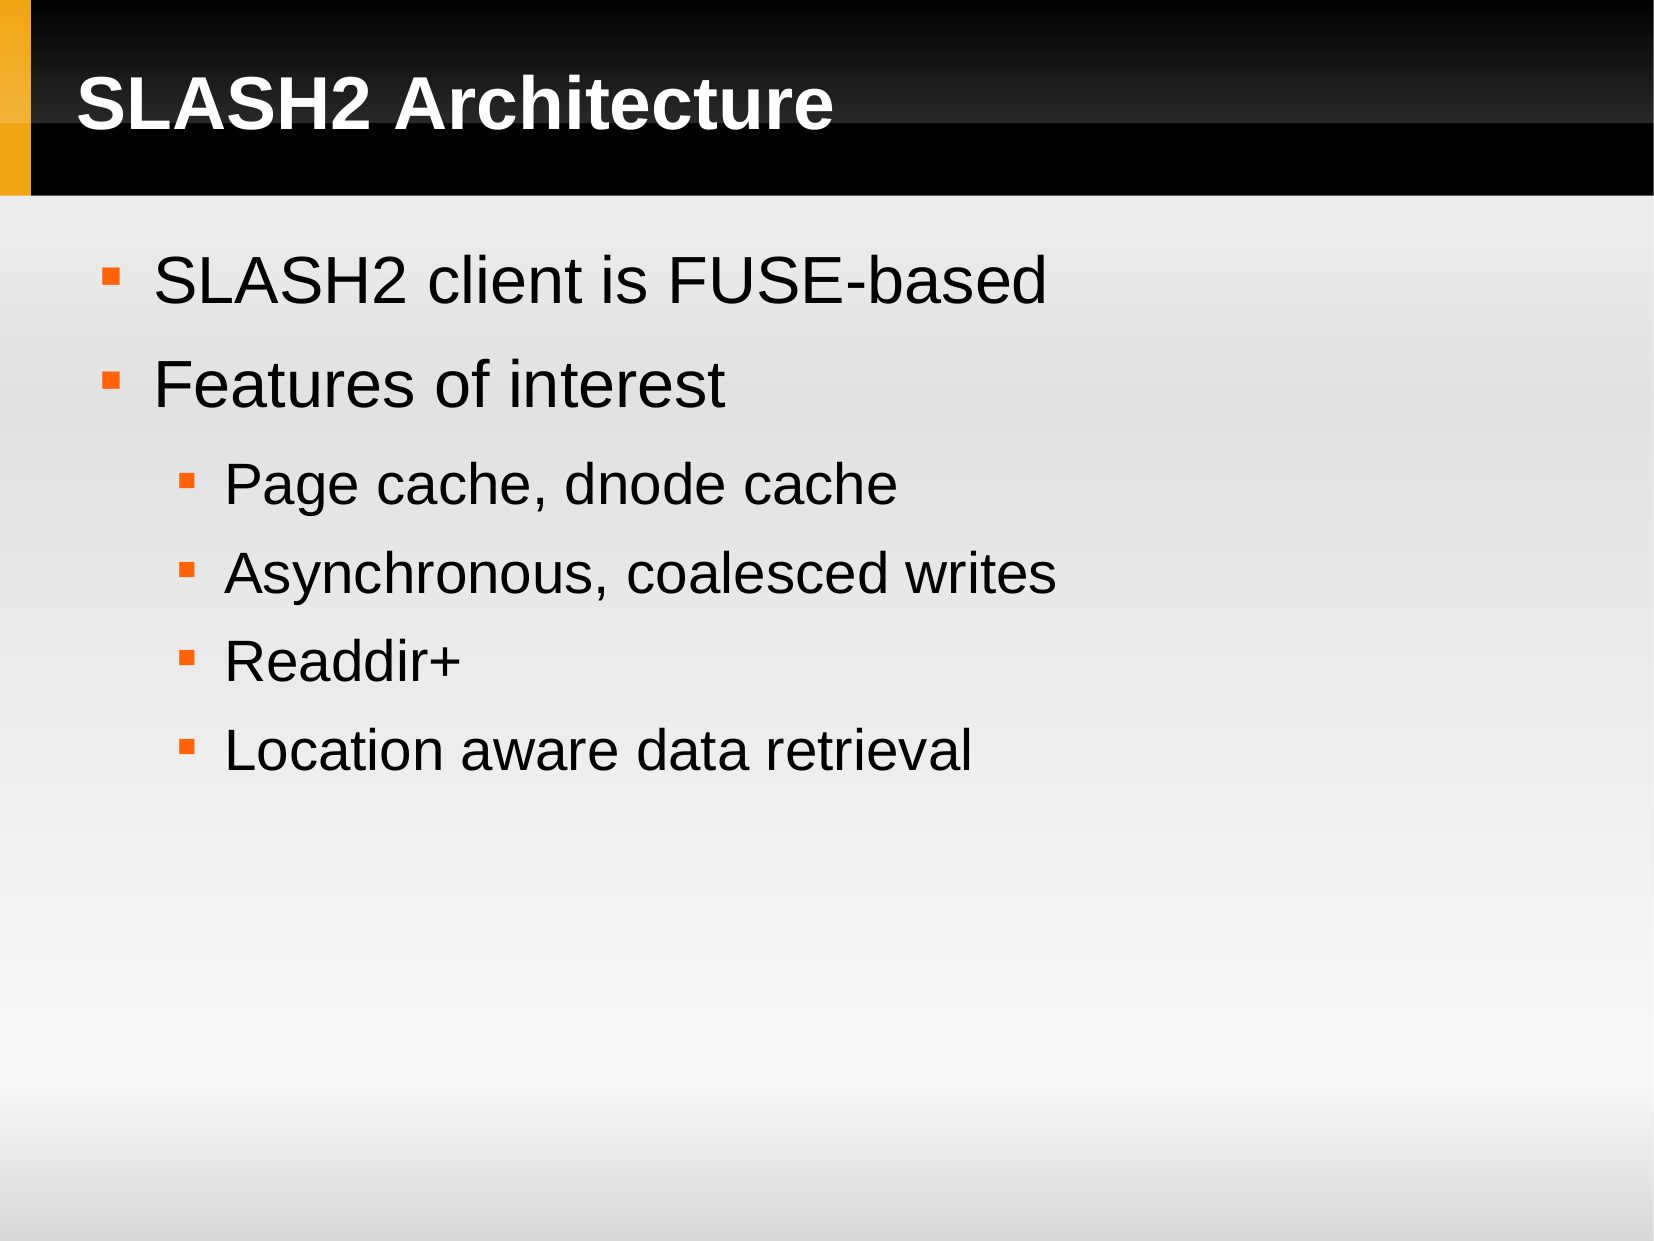

# SLASH2 Architecture
SLASH2 client is FUSE-based
Features of interest
Page cache, dnode cache
Asynchronous, coalesced writes
Readdir+
Location aware data retrieval